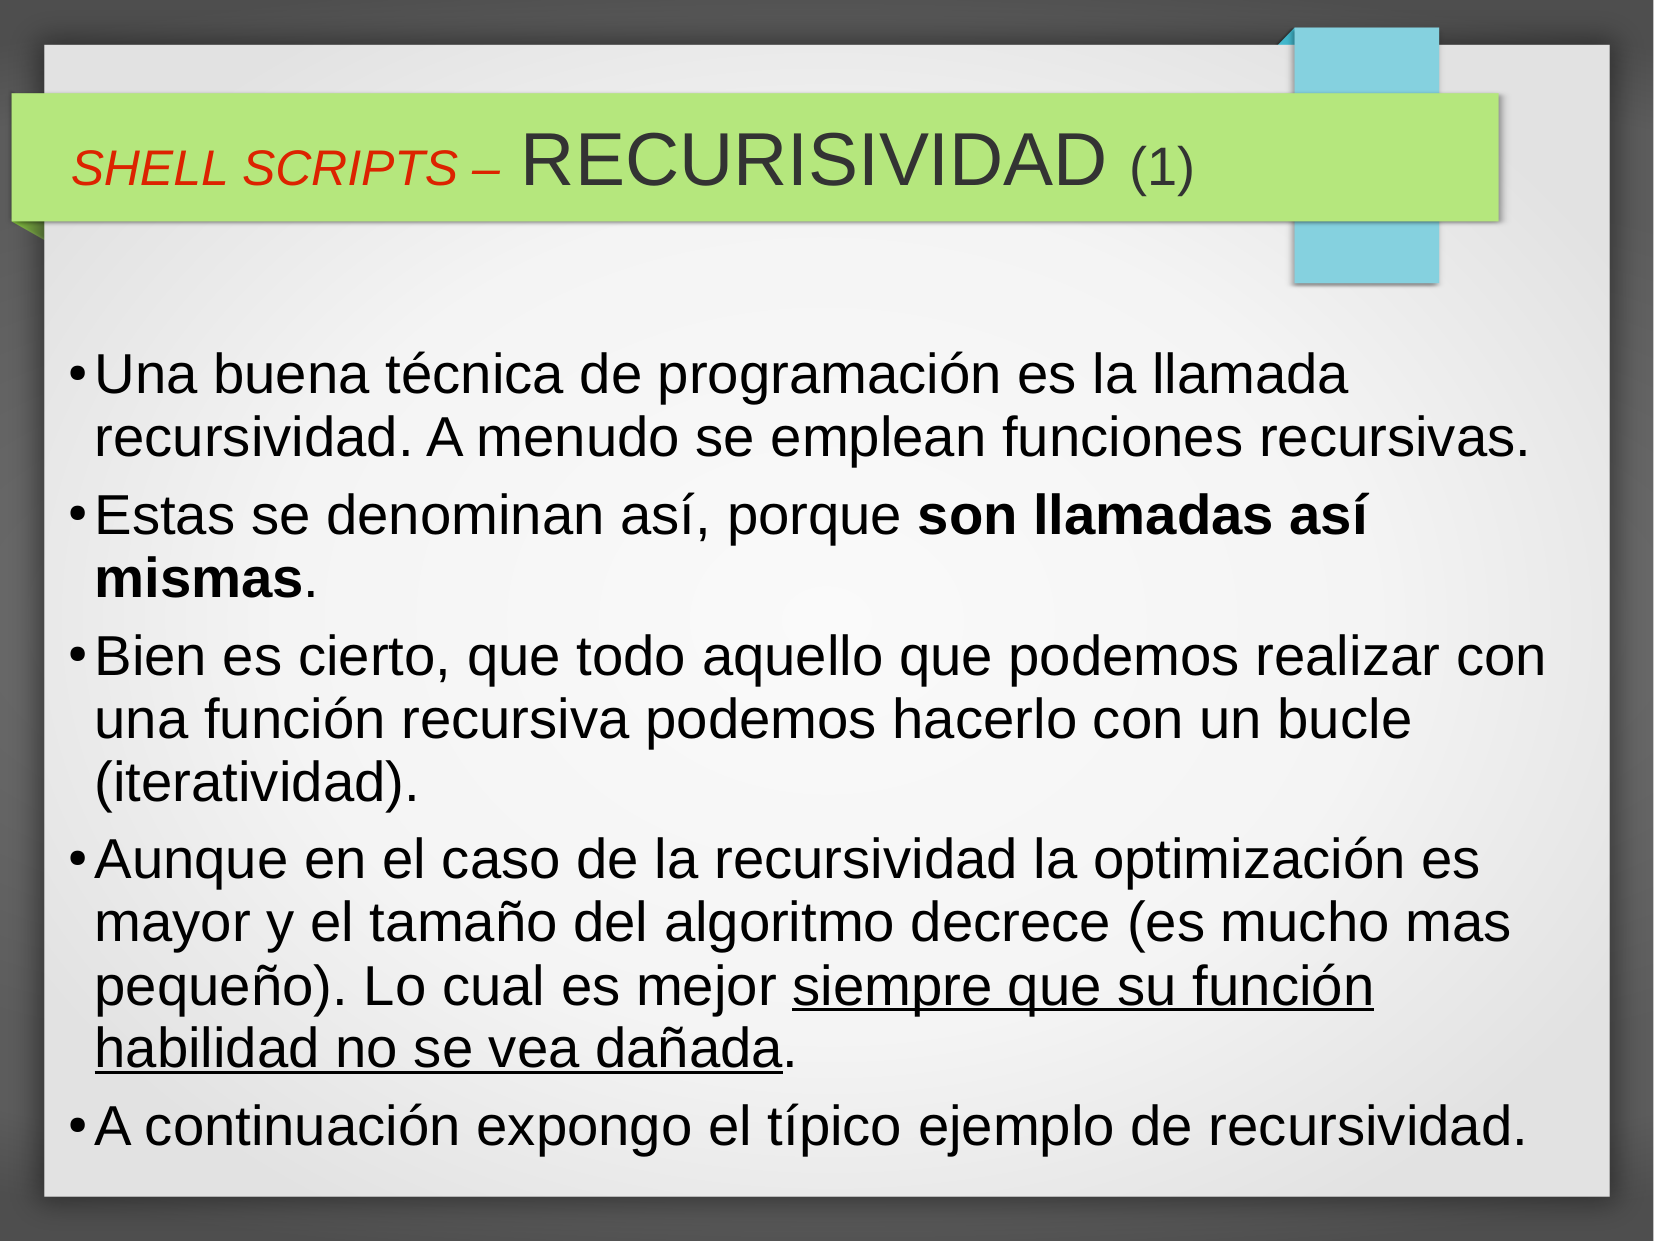

# SHELL SCRIPTS – RECURISIVIDAD (1)
Una buena técnica de programación es la llamada recursividad. A menudo se emplean funciones recursivas.
Estas se denominan así, porque son llamadas así mismas.
Bien es cierto, que todo aquello que podemos realizar con una función recursiva podemos hacerlo con un bucle (iteratividad).
Aunque en el caso de la recursividad la optimización es mayor y el tamaño del algoritmo decrece (es mucho mas pequeño). Lo cual es mejor siempre que su función habilidad no se vea dañada.
A continuación expongo el típico ejemplo de recursividad.